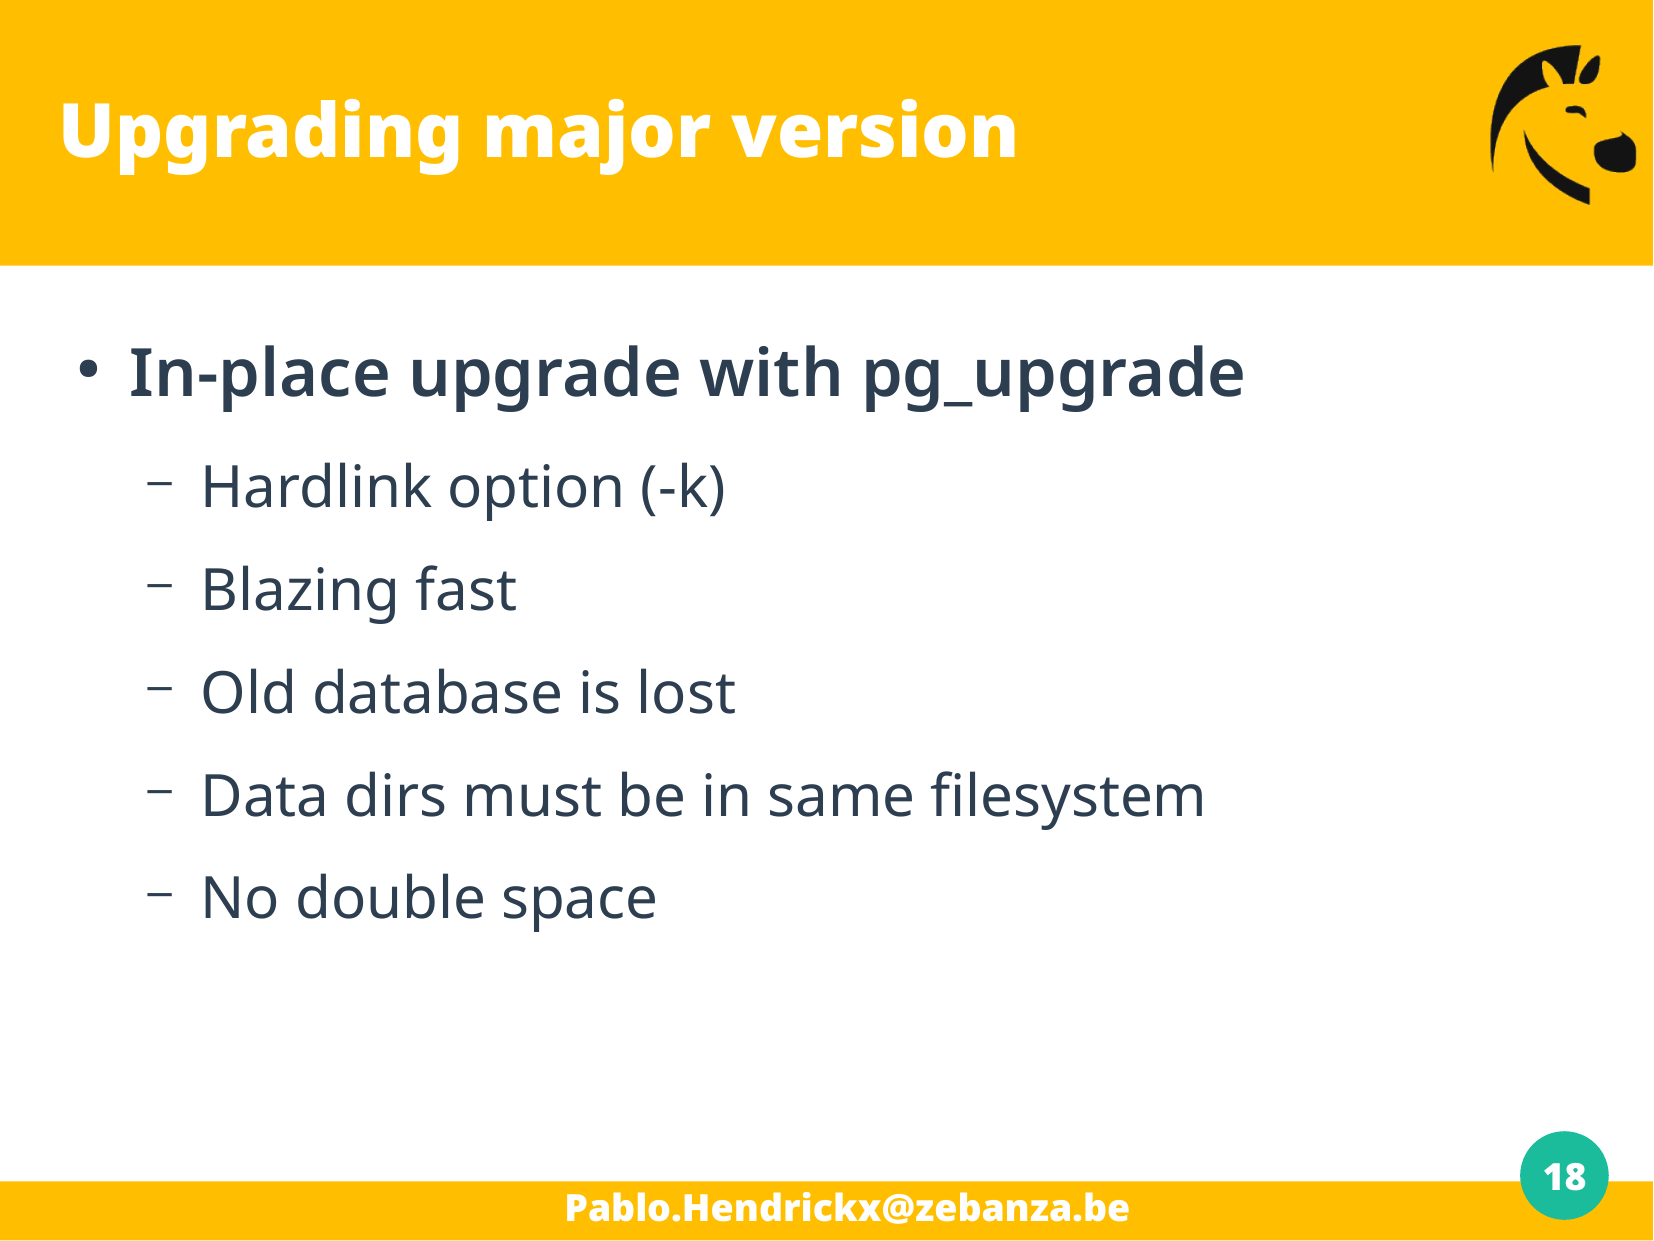

# Upgrading major version
In-place upgrade with pg_upgrade
Hardlink option (-k)
Blazing fast
Old database is lost
Data dirs must be in same filesystem
No double space
18
Pablo.Hendrickx@zebanza.be